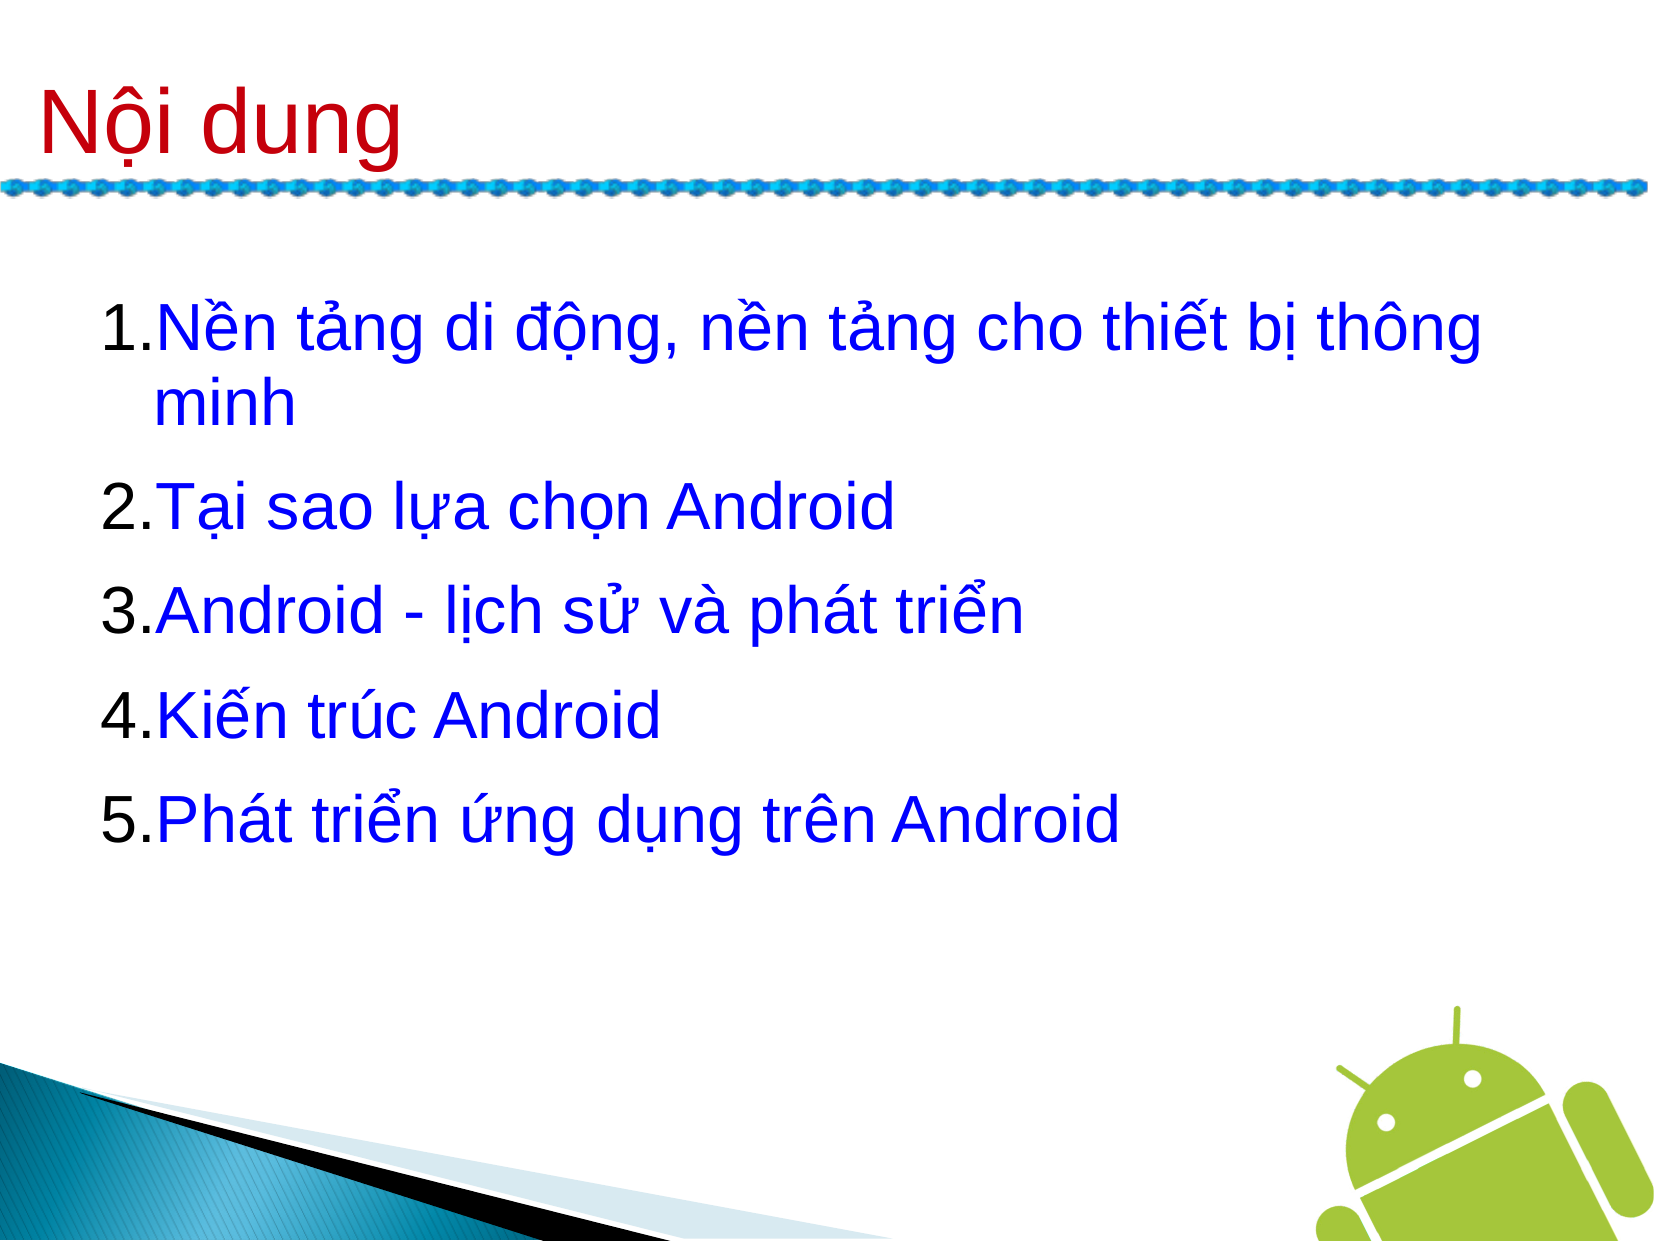

# Nội dung
Nền tảng di động, nền tảng cho thiết bị thông minh
Tại sao lựa chọn Android
Android - lịch sử và phát triển
Kiến trúc Android
Phát triển ứng dụng trên Android